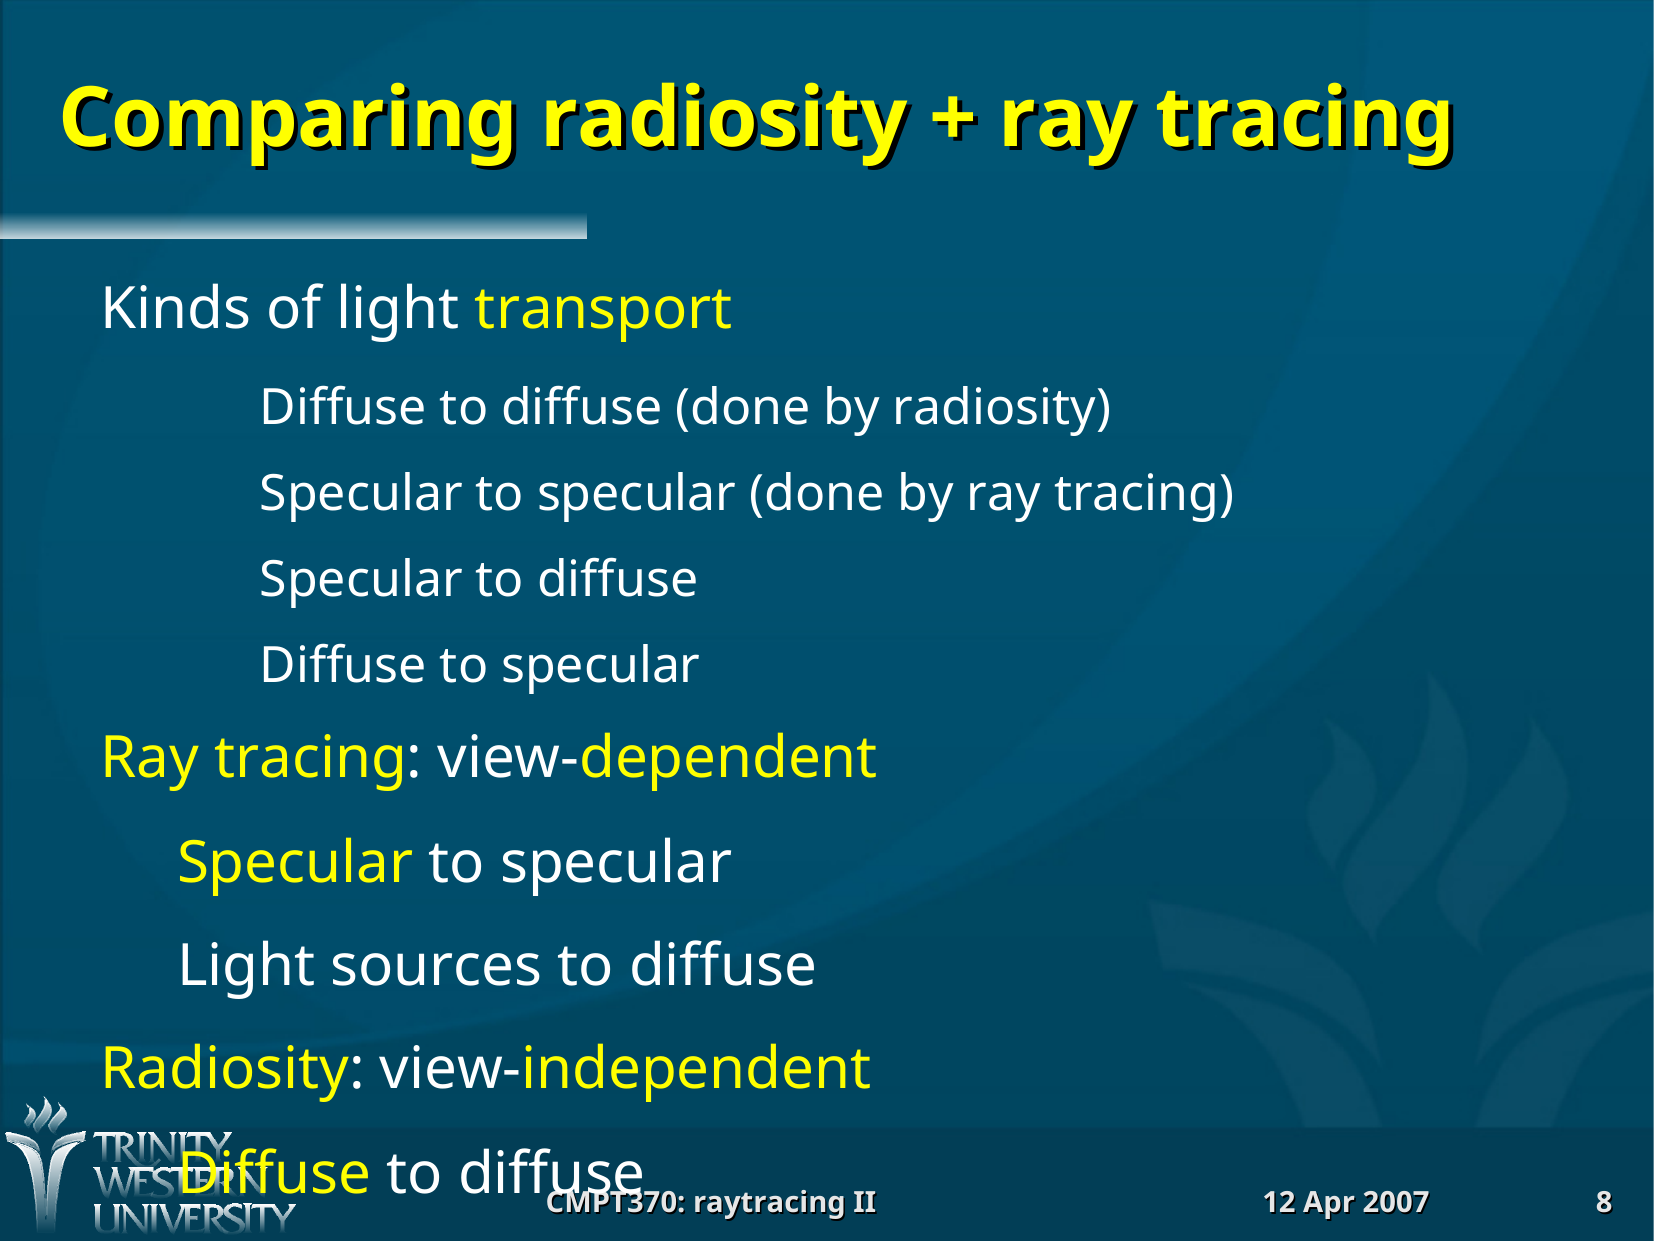

# Comparing radiosity + ray tracing
Kinds of light transport
Diffuse to diffuse (done by radiosity)
Specular to specular (done by ray tracing)
Specular to diffuse
Diffuse to specular
Ray tracing: view-dependent
Specular to specular
Light sources to diffuse
Radiosity: view-independent
Diffuse to diffuse
CMPT370: raytracing II
12 Apr 2007
8